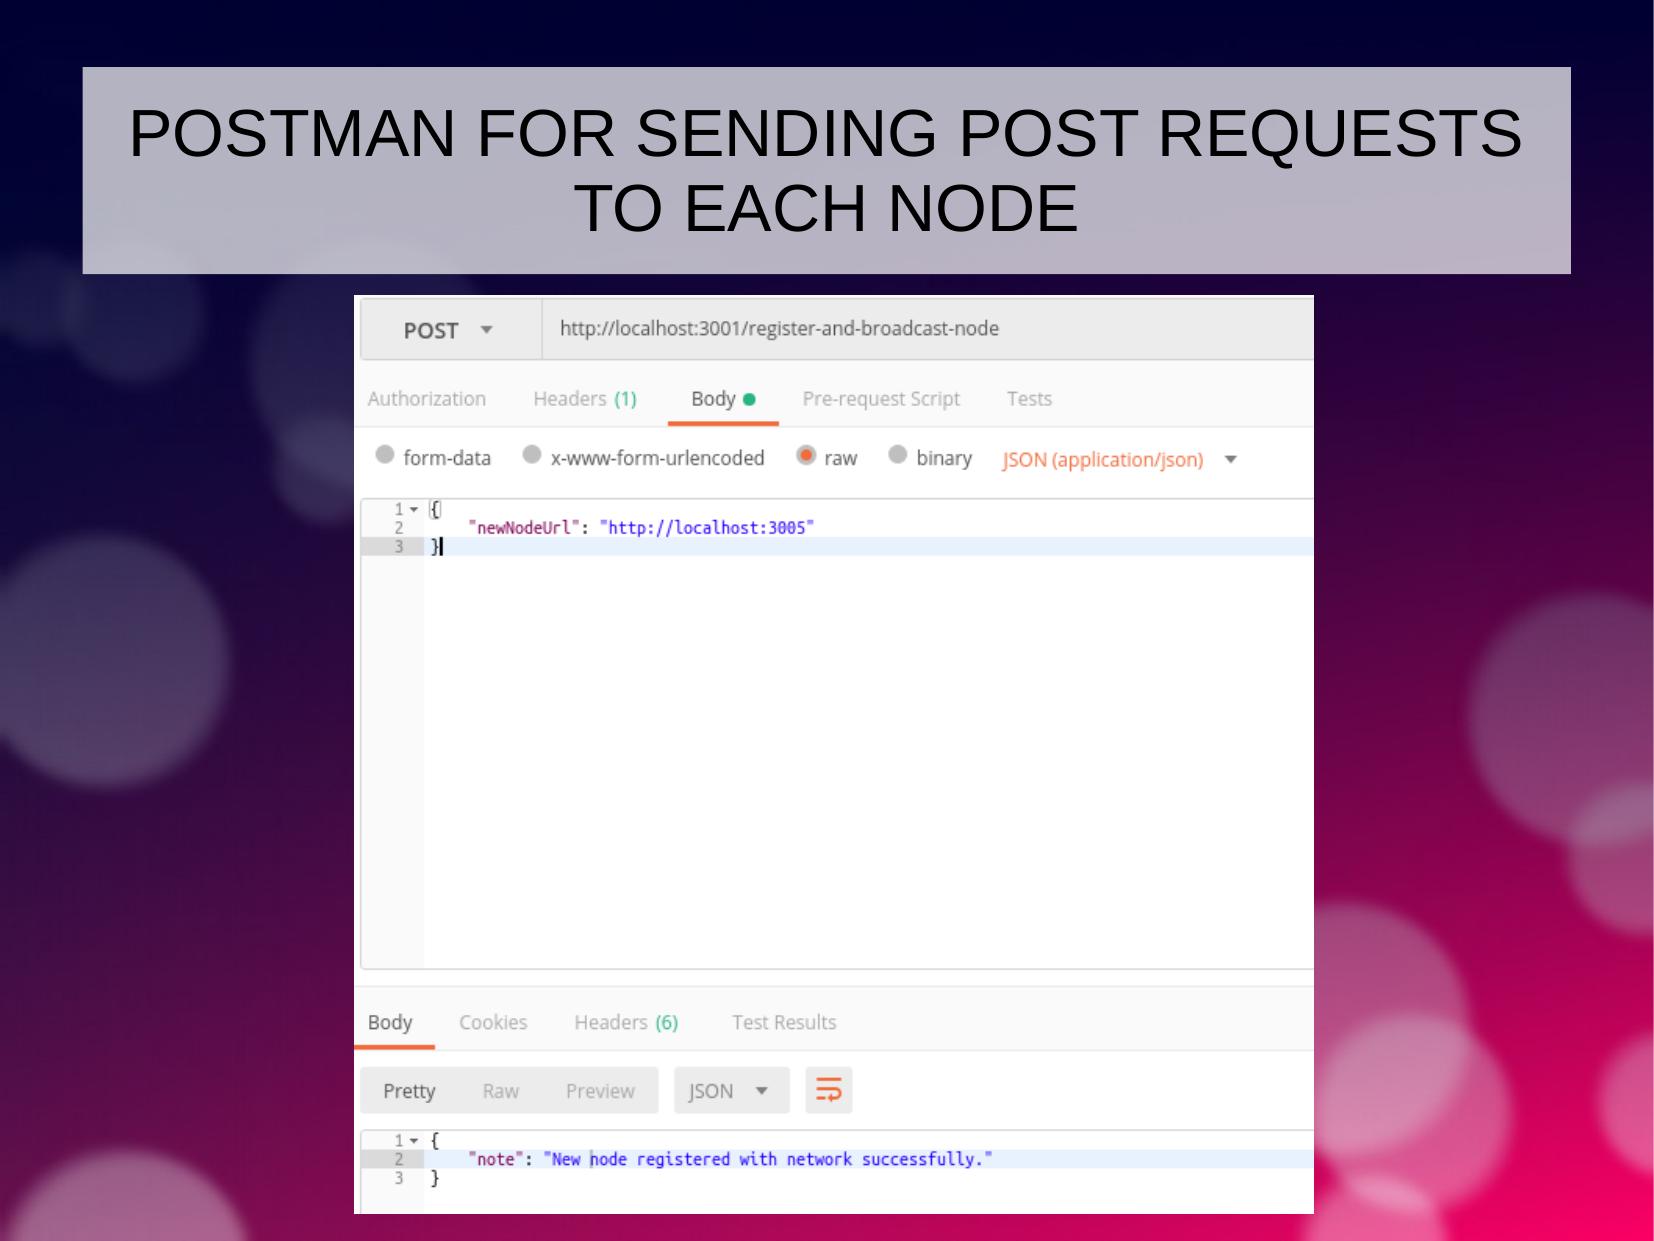

# POSTMAN FOR SENDING POST REQUESTS TO EACH NODE